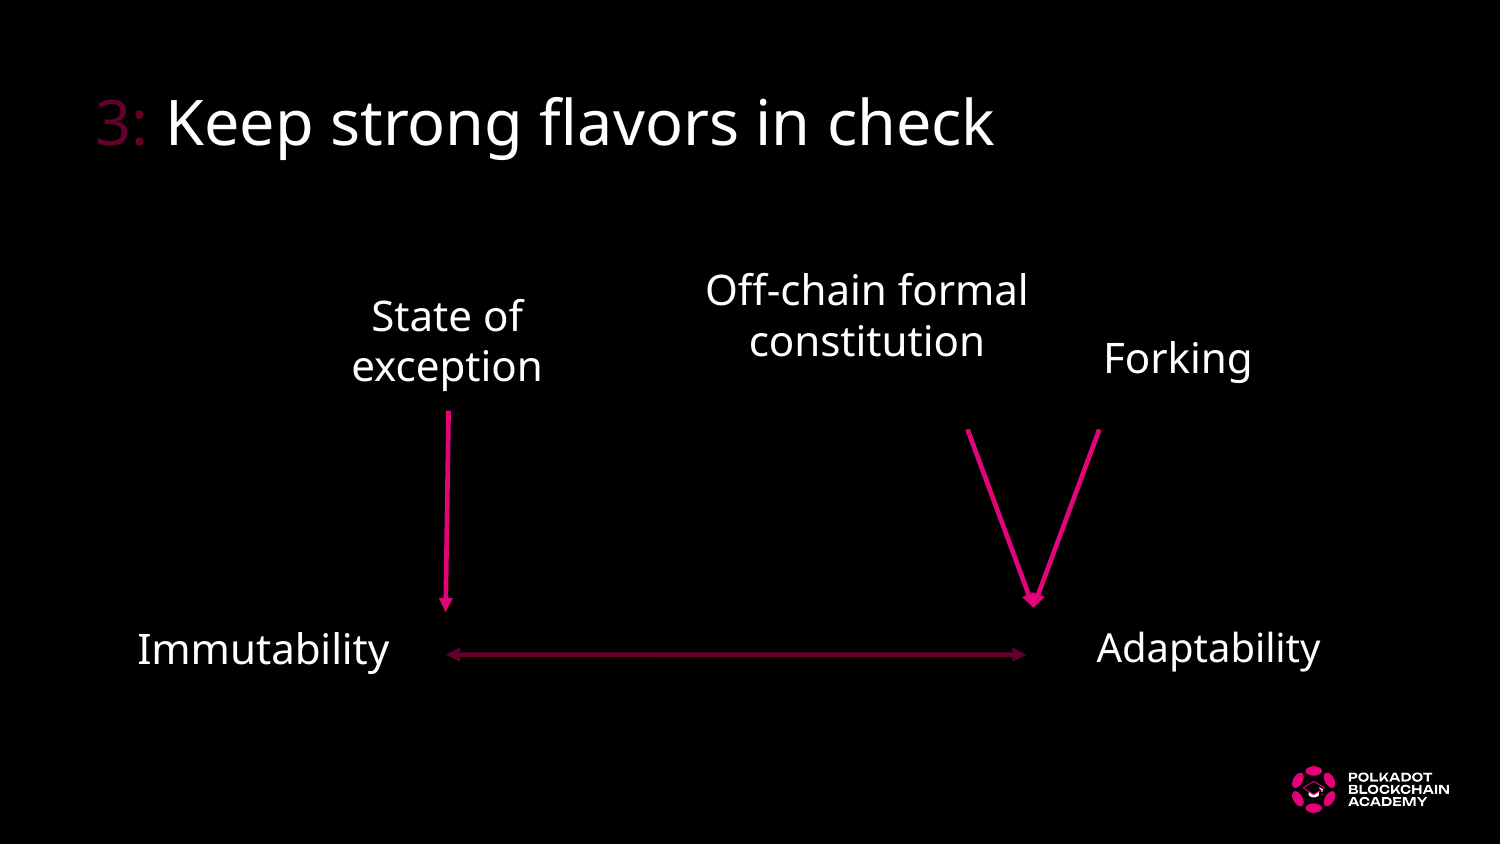

# 3: Keep strong flavors in check
Off-chain formal constitution
State of exception
Forking
Immutability
Adaptability